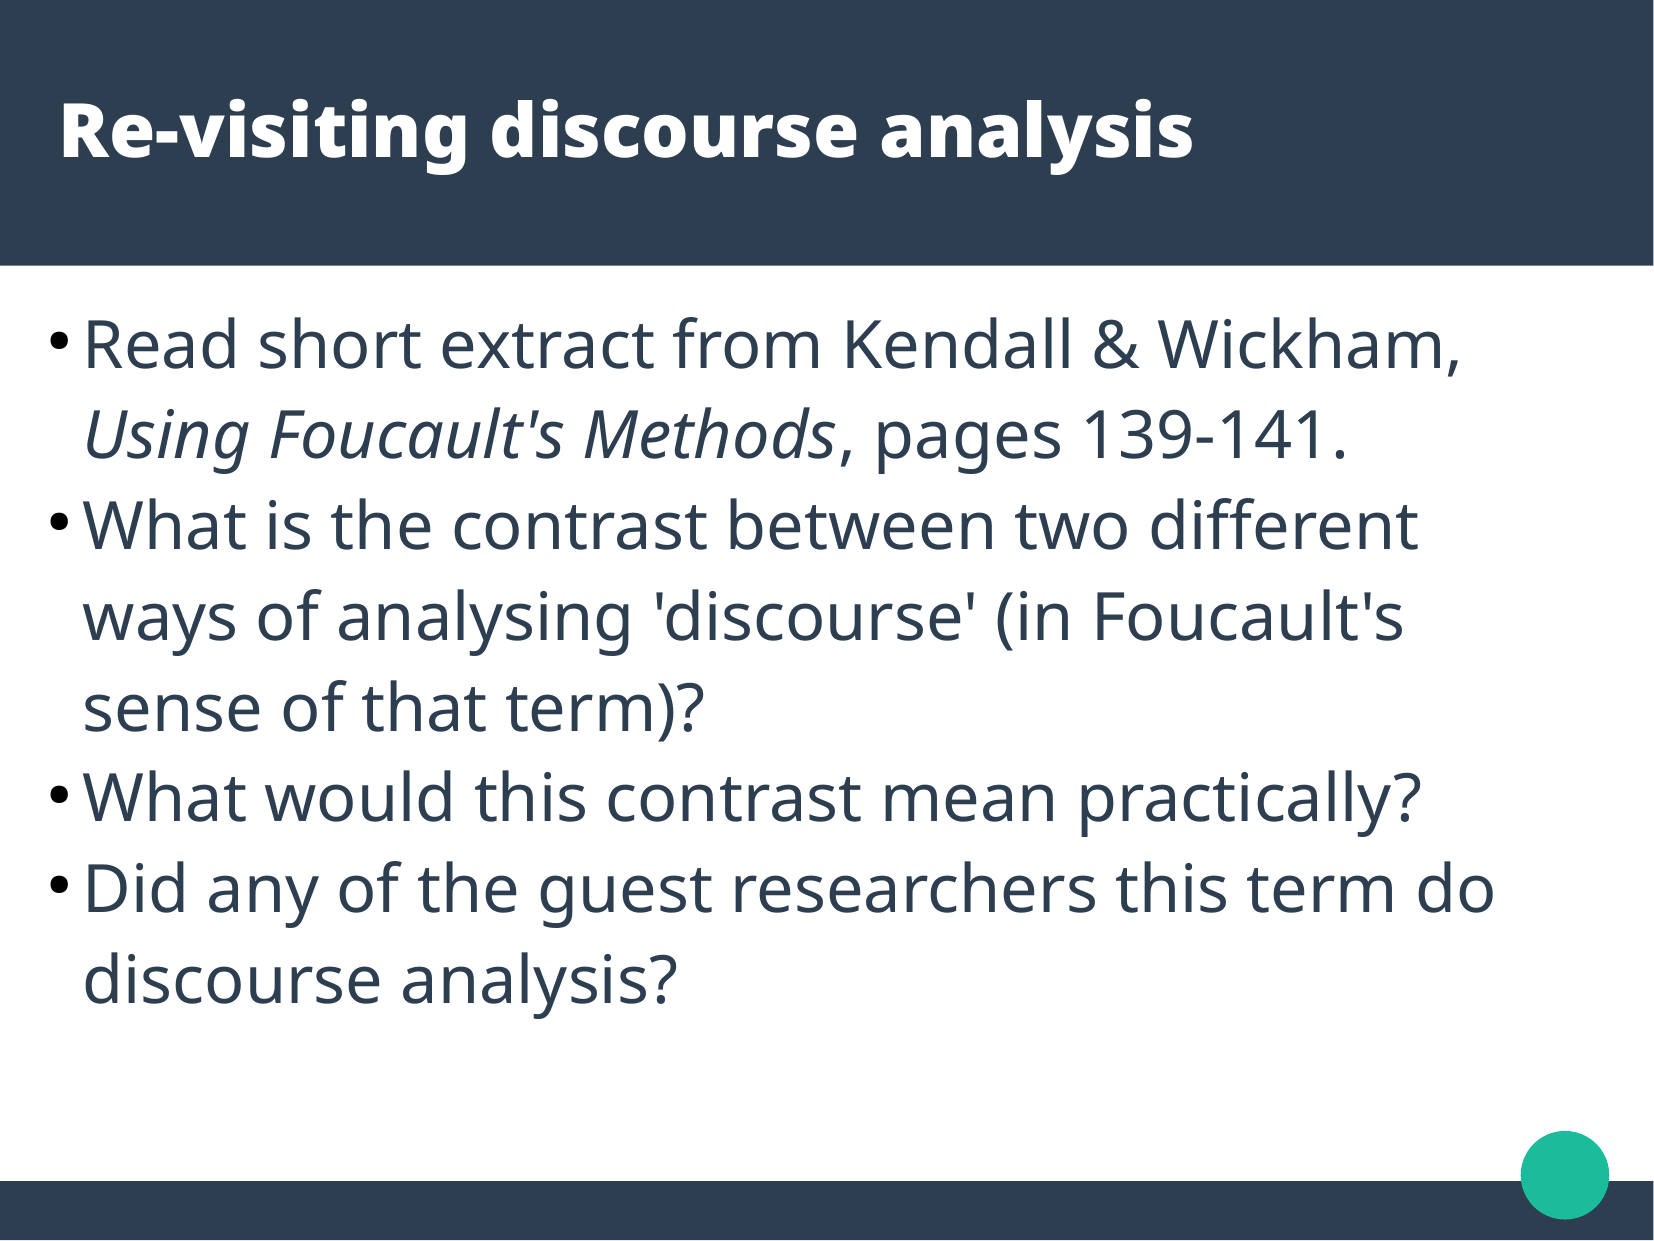

# Re-visiting discourse analysis
Read short extract from Kendall & Wickham, Using Foucault's Methods, pages 139-141.
What is the contrast between two different ways of analysing 'discourse' (in Foucault's sense of that term)?
What would this contrast mean practically?
Did any of the guest researchers this term do discourse analysis?